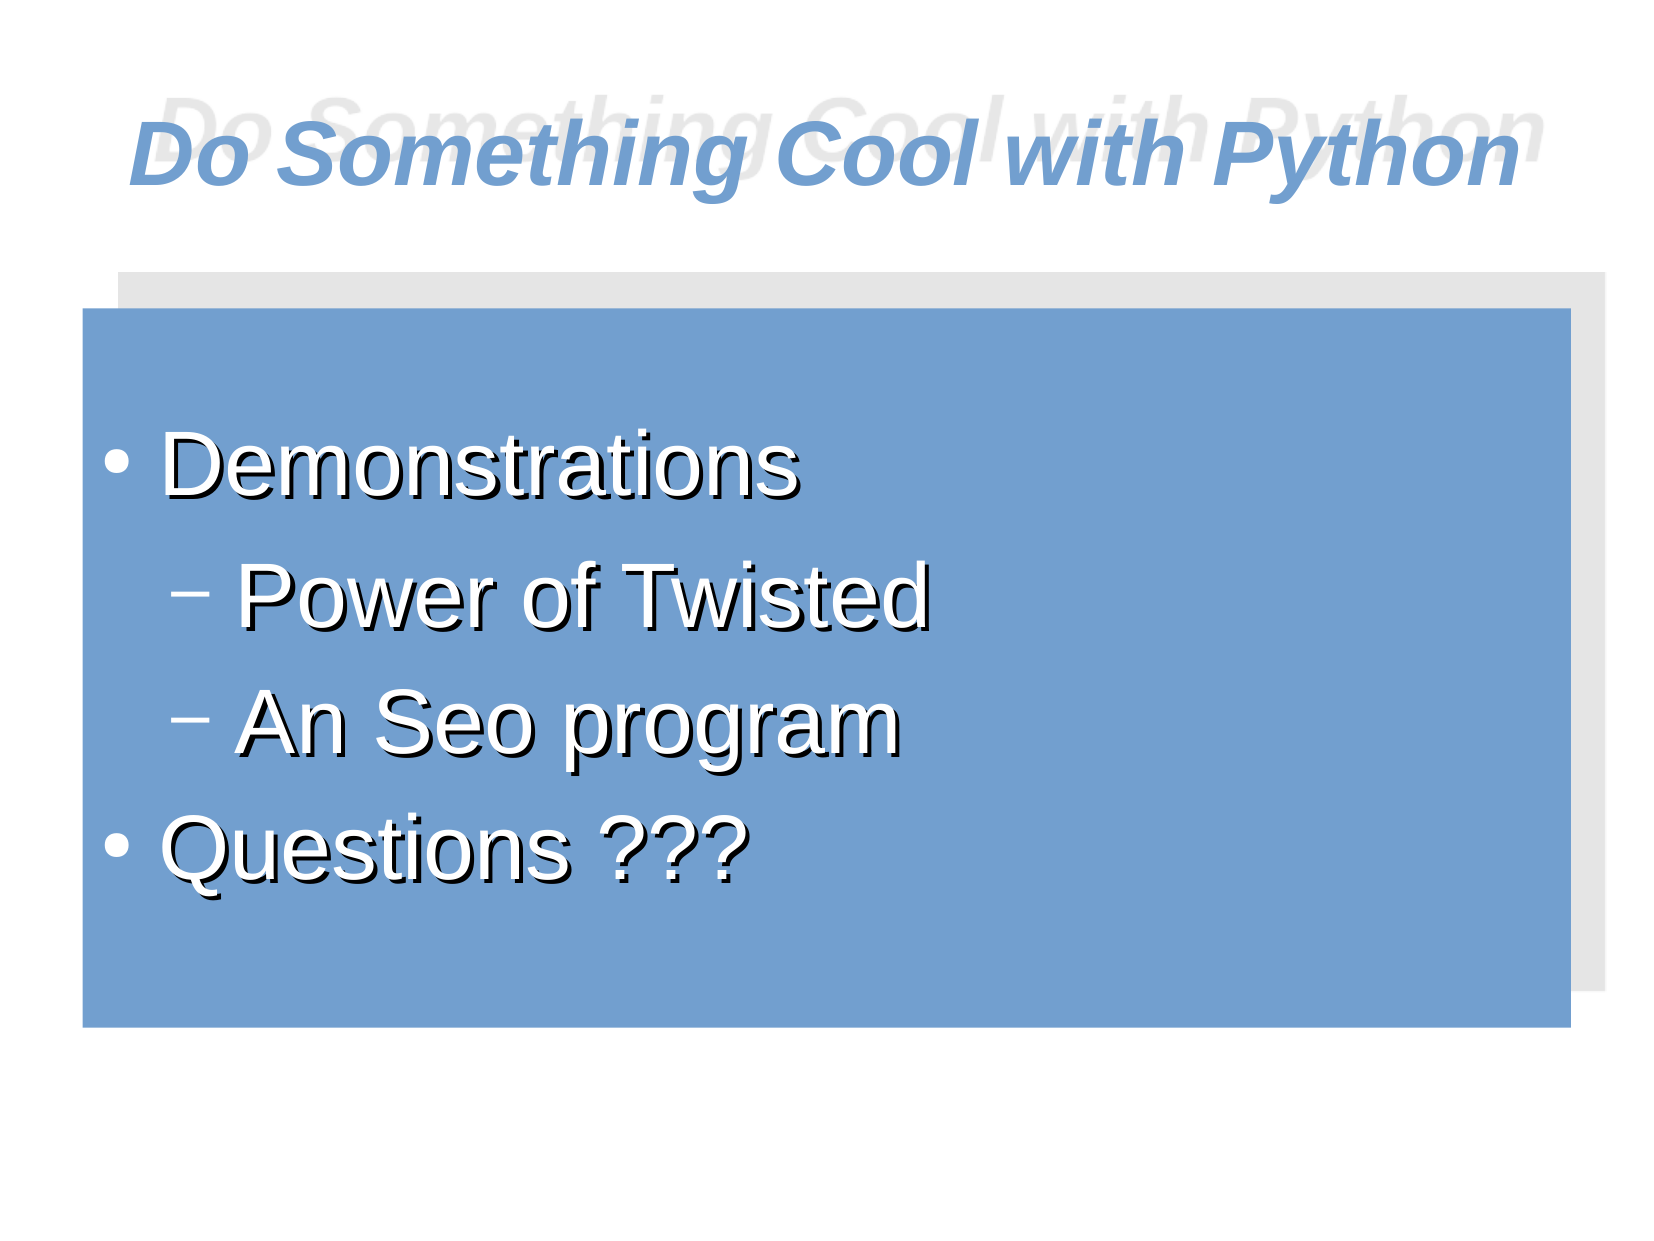

# Do Something Cool with Python
 Demonstrations
 Power of Twisted
 An Seo program
 Questions ???